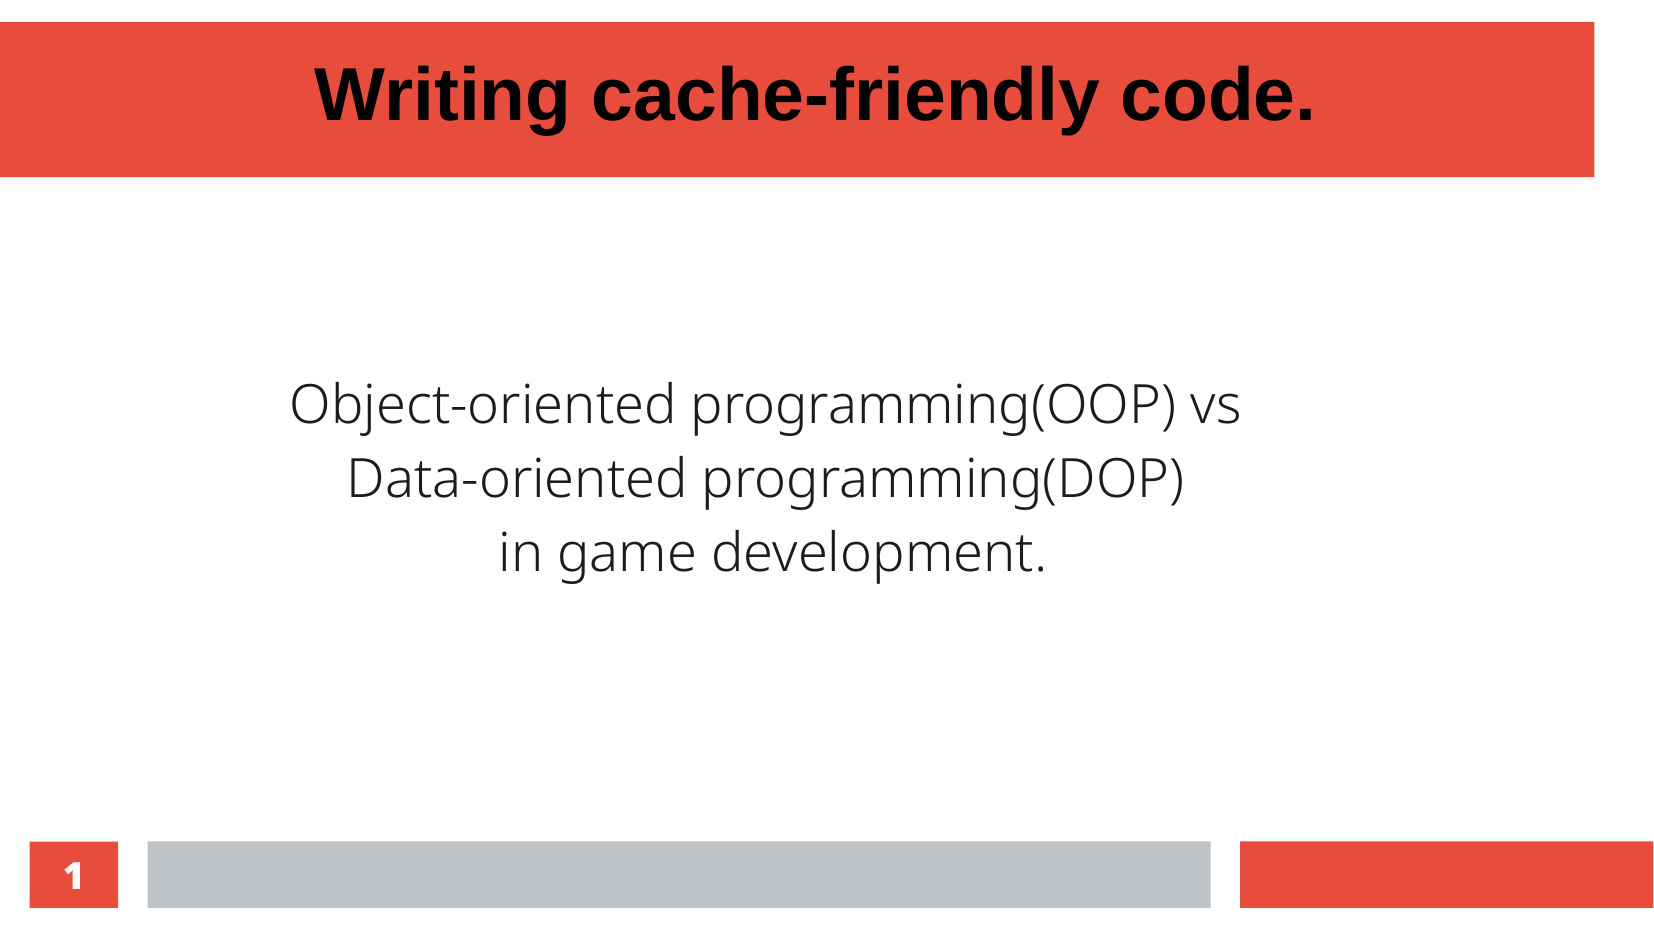

Writing cache-friendly code.
Object-oriented programming(OOP) vs
Data-oriented programming(DOP)
in game development.
1